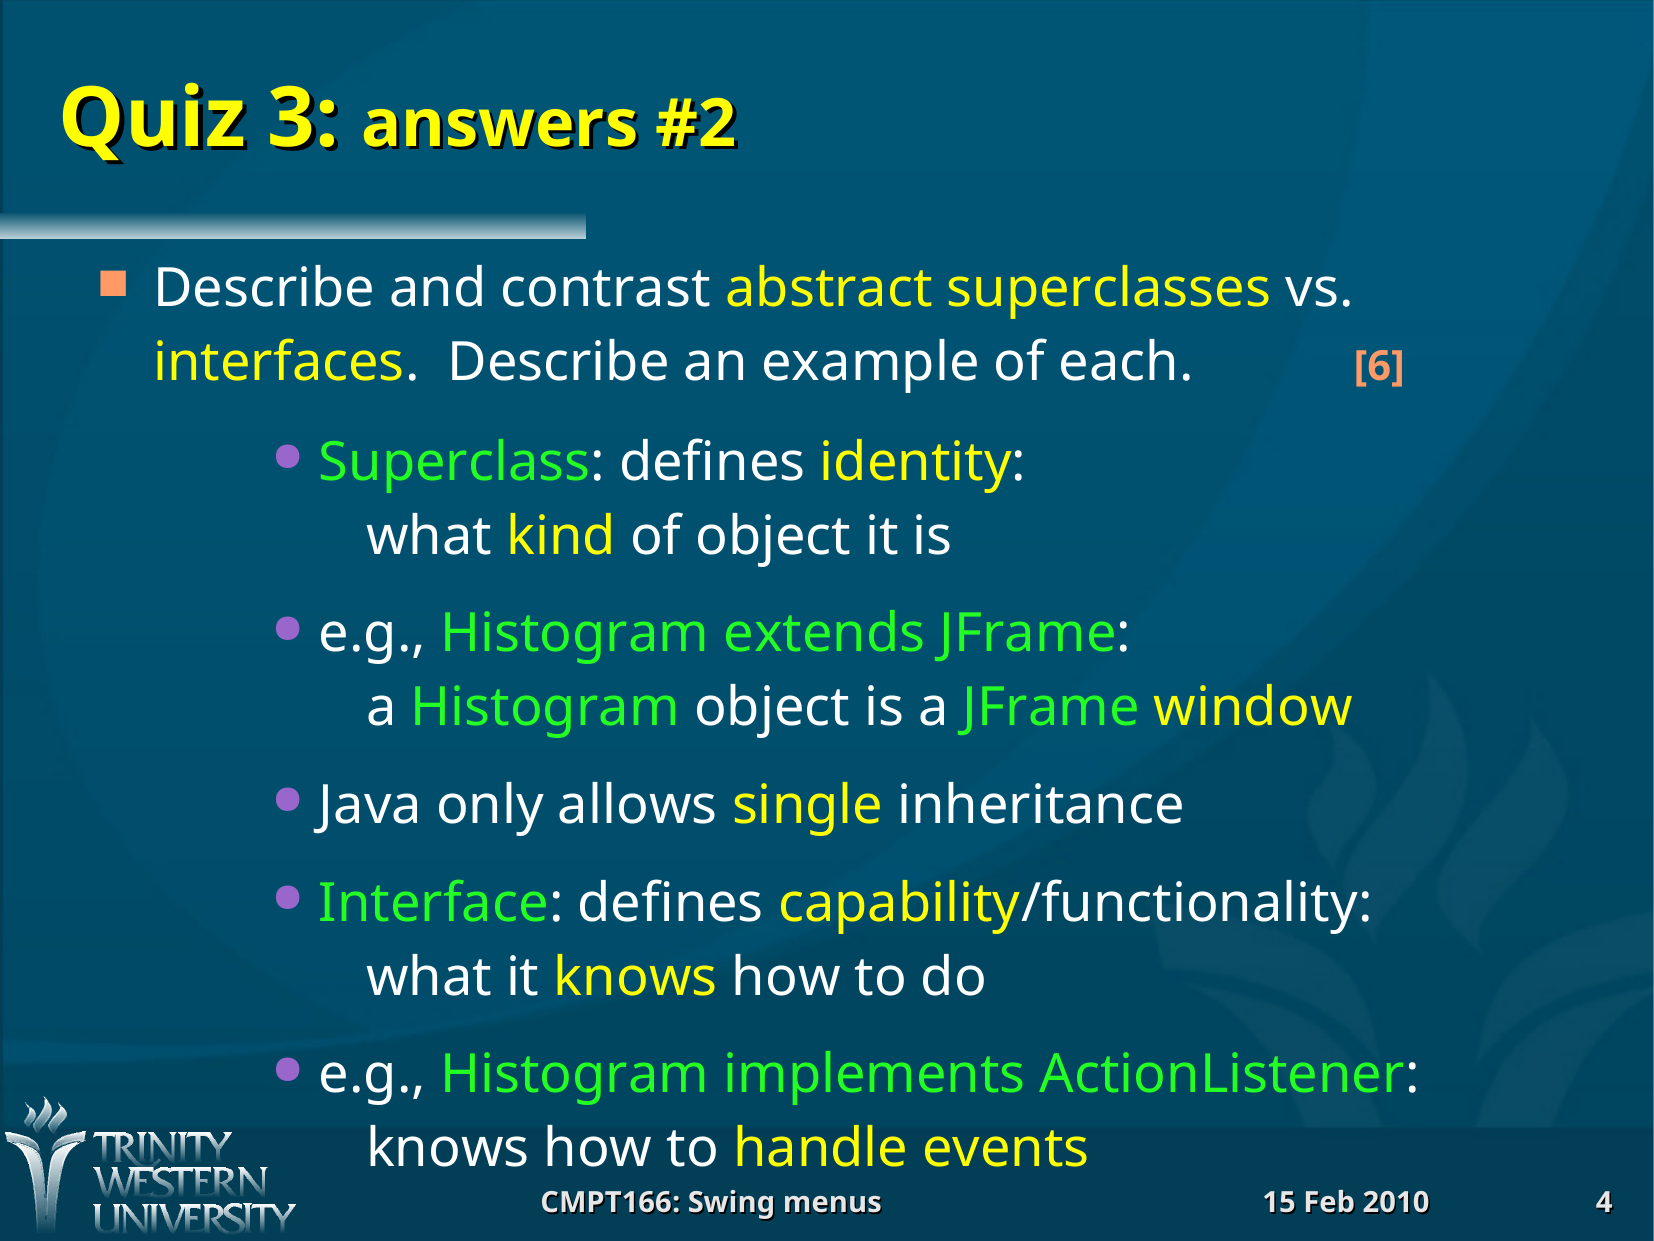

# Quiz 3: answers #2
Describe and contrast abstract superclasses vs. interfaces. Describe an example of each.			[6]
Superclass: defines identity:
what kind of object it is
e.g., Histogram extends JFrame:
a Histogram object is a JFrame window
Java only allows single inheritance
Interface: defines capability/functionality:
what it knows how to do
e.g., Histogram implements ActionListener:
knows how to handle events
CMPT166: Swing menus
15 Feb 2010
4